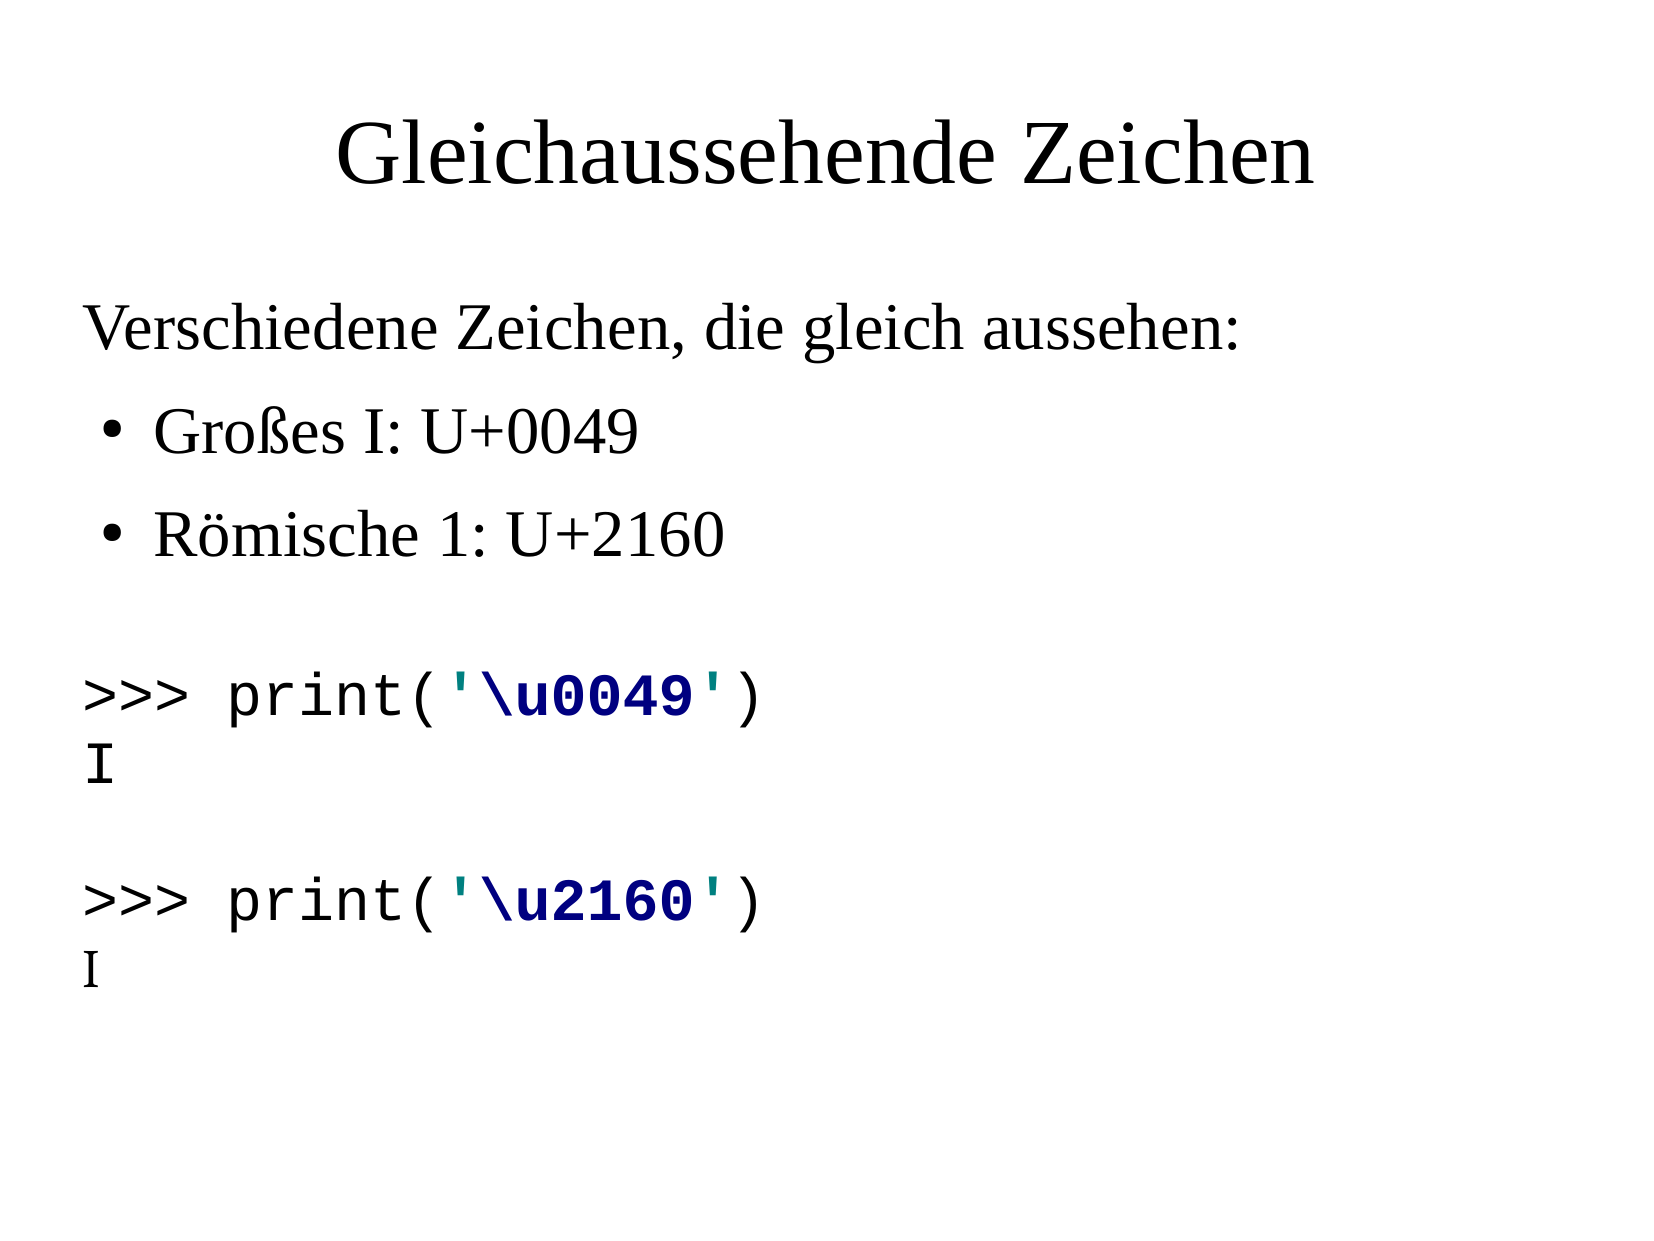

# Gleichaussehende Zeichen
Verschiedene Zeichen, die gleich aussehen:
Großes I: U+0049
Römische 1: U+2160
>>> print('\u0049')
I
>>> print('\u2160')
Ⅰ